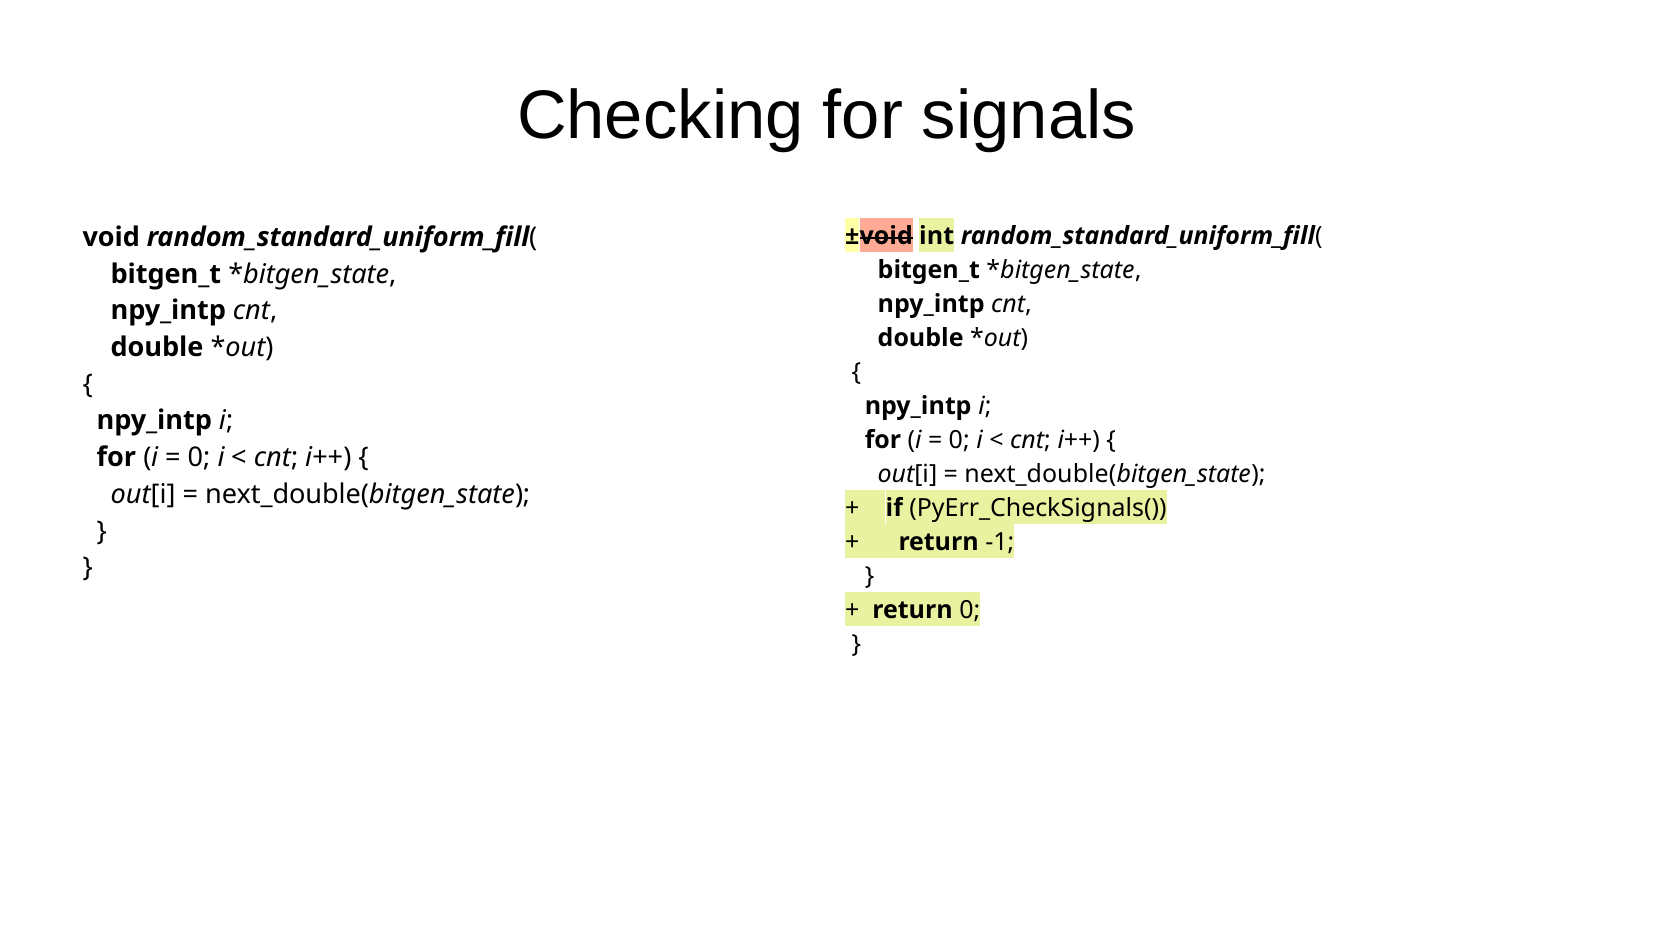

# Checking for signals
void random_standard_uniform_fill(
 bitgen_t *bitgen_state,
 npy_intp cnt,
 double *out)
{
 npy_intp i;
 for (i = 0; i < cnt; i++) {
 out[i] = next_double(bitgen_state);
 }
}
±void int random_standard_uniform_fill(
 bitgen_t *bitgen_state,
 npy_intp cnt,
 double *out)
 {
 npy_intp i;
 for (i = 0; i < cnt; i++) {
 out[i] = next_double(bitgen_state);
+ if (PyErr_CheckSignals())
+ return -1;
 }
+ return 0;
 }